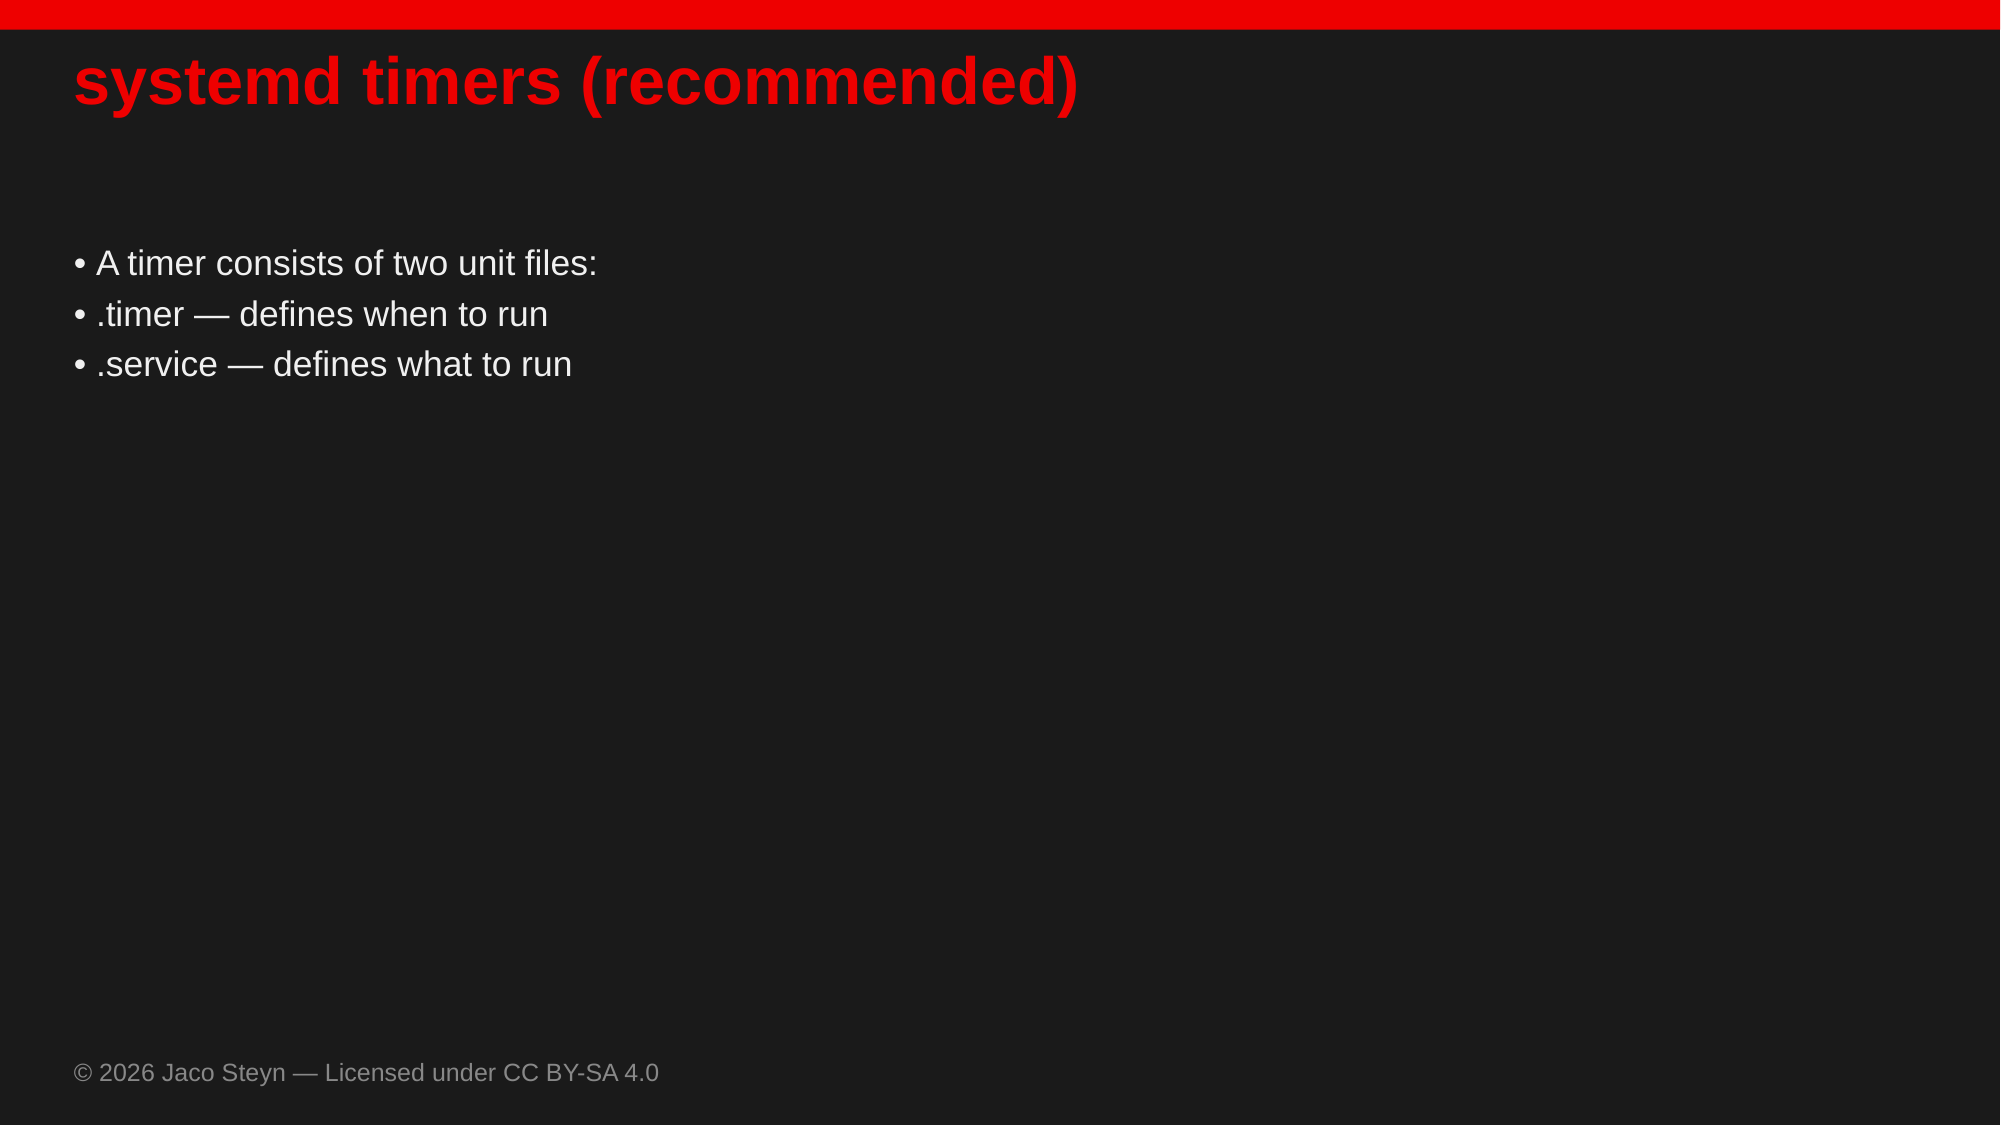

systemd timers (recommended)
• A timer consists of two unit files:
• .timer — defines when to run
• .service — defines what to run
© 2026 Jaco Steyn — Licensed under CC BY-SA 4.0